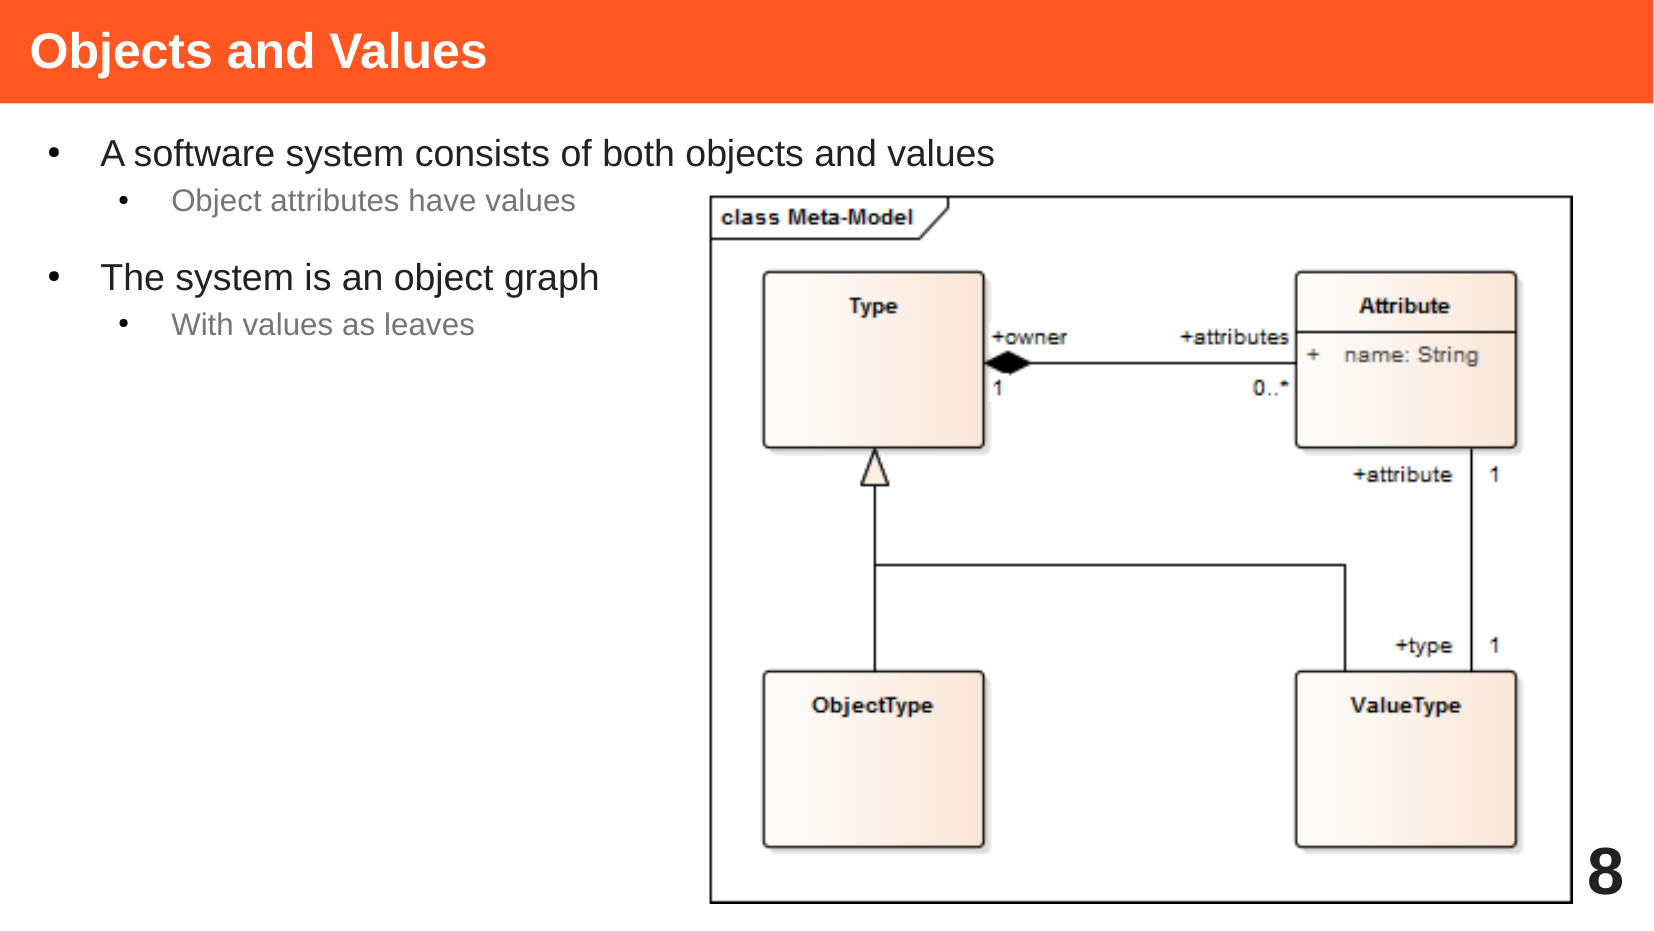

# Objects and Values
A software system consists of both objects and values
Object attributes have values
The system is an object graph
With values as leaves
Advanced Design and Programming
8
© 2022 Dirk Riehle - Some Rights Reserved